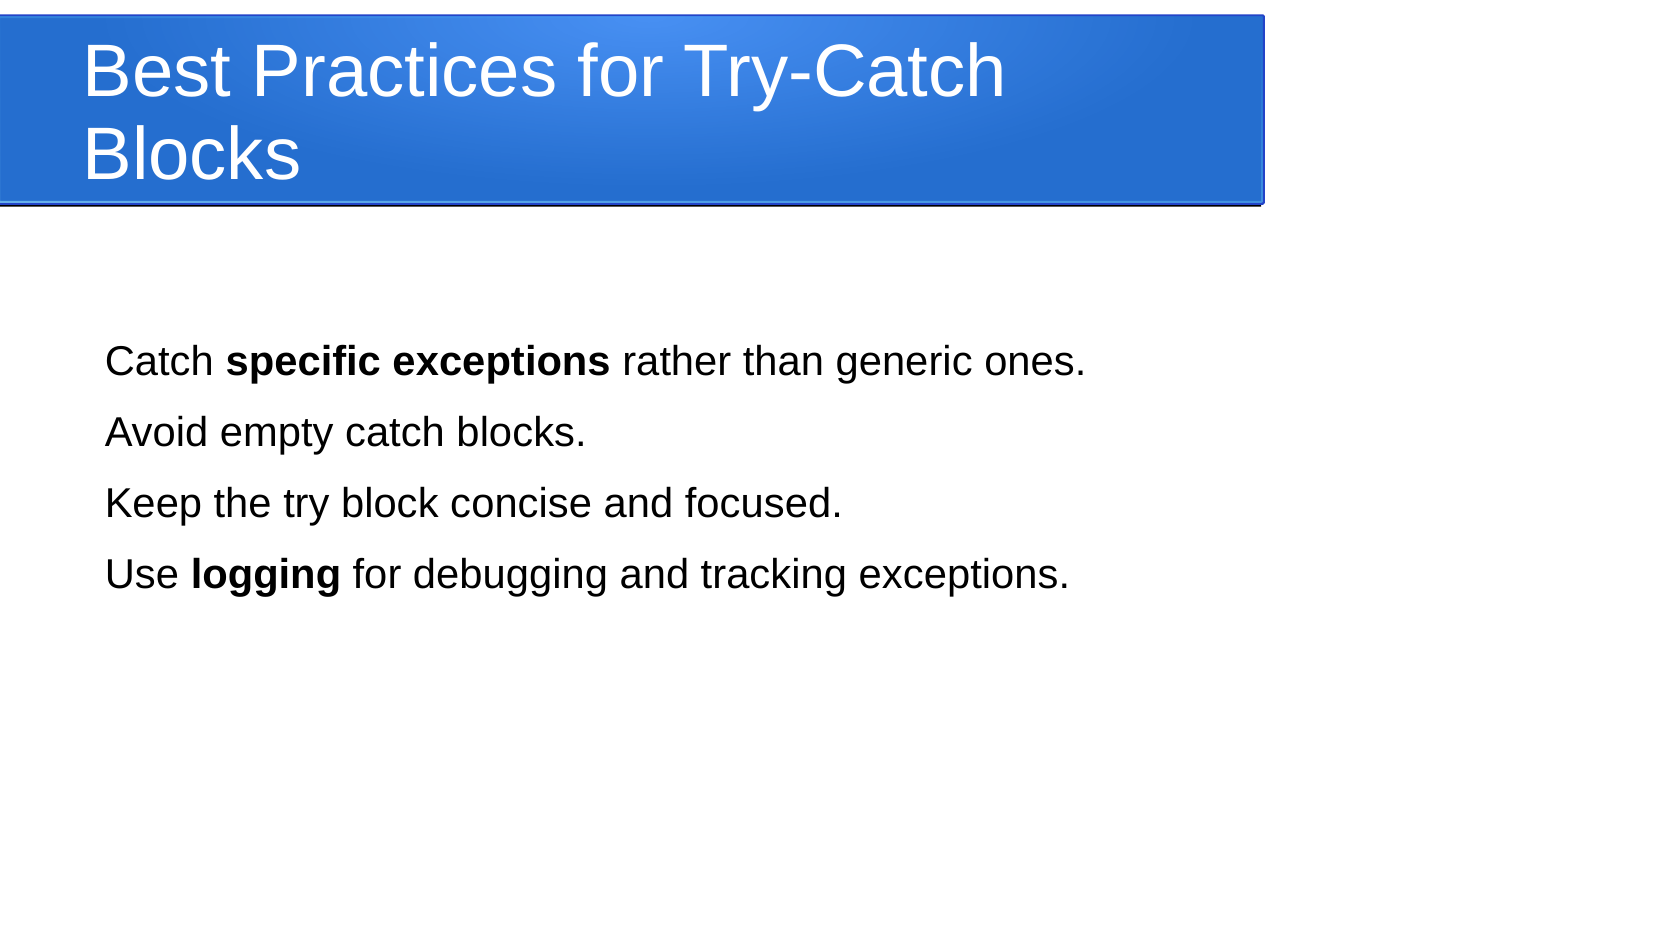

# Best Practices for Try-Catch Blocks
Catch specific exceptions rather than generic ones.
Avoid empty catch blocks.
Keep the try block concise and focused.
Use logging for debugging and tracking exceptions.